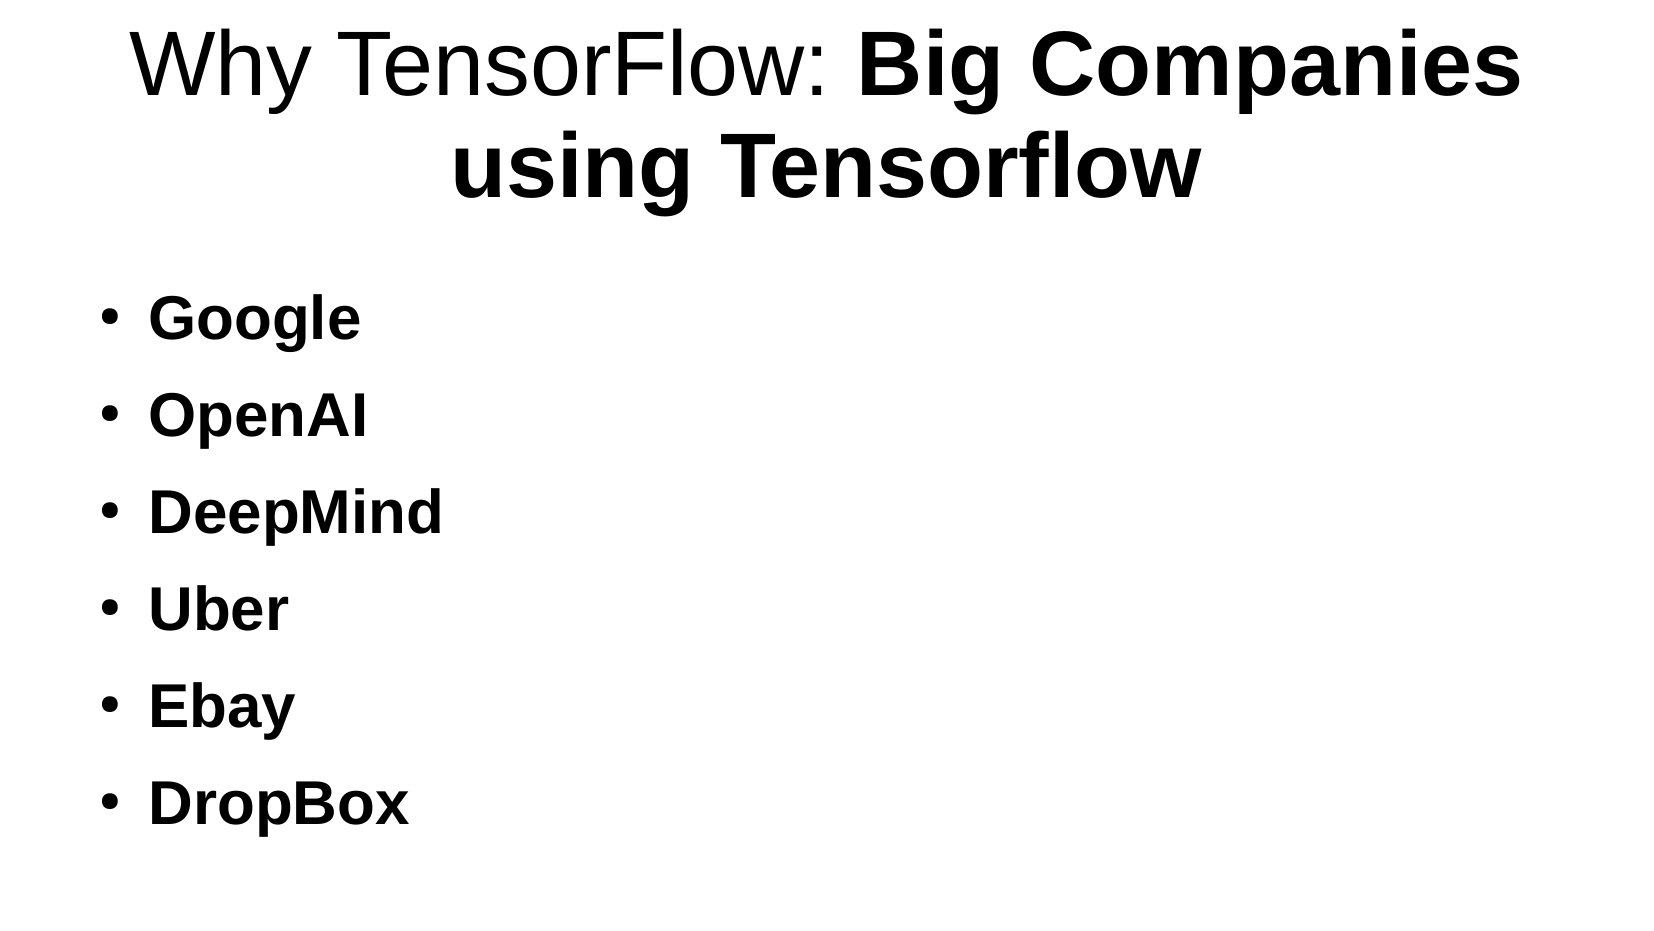

# Why TensorFlow: Big Companies using Tensorflow
Google
OpenAI
DeepMind
Uber
Ebay
DropBox